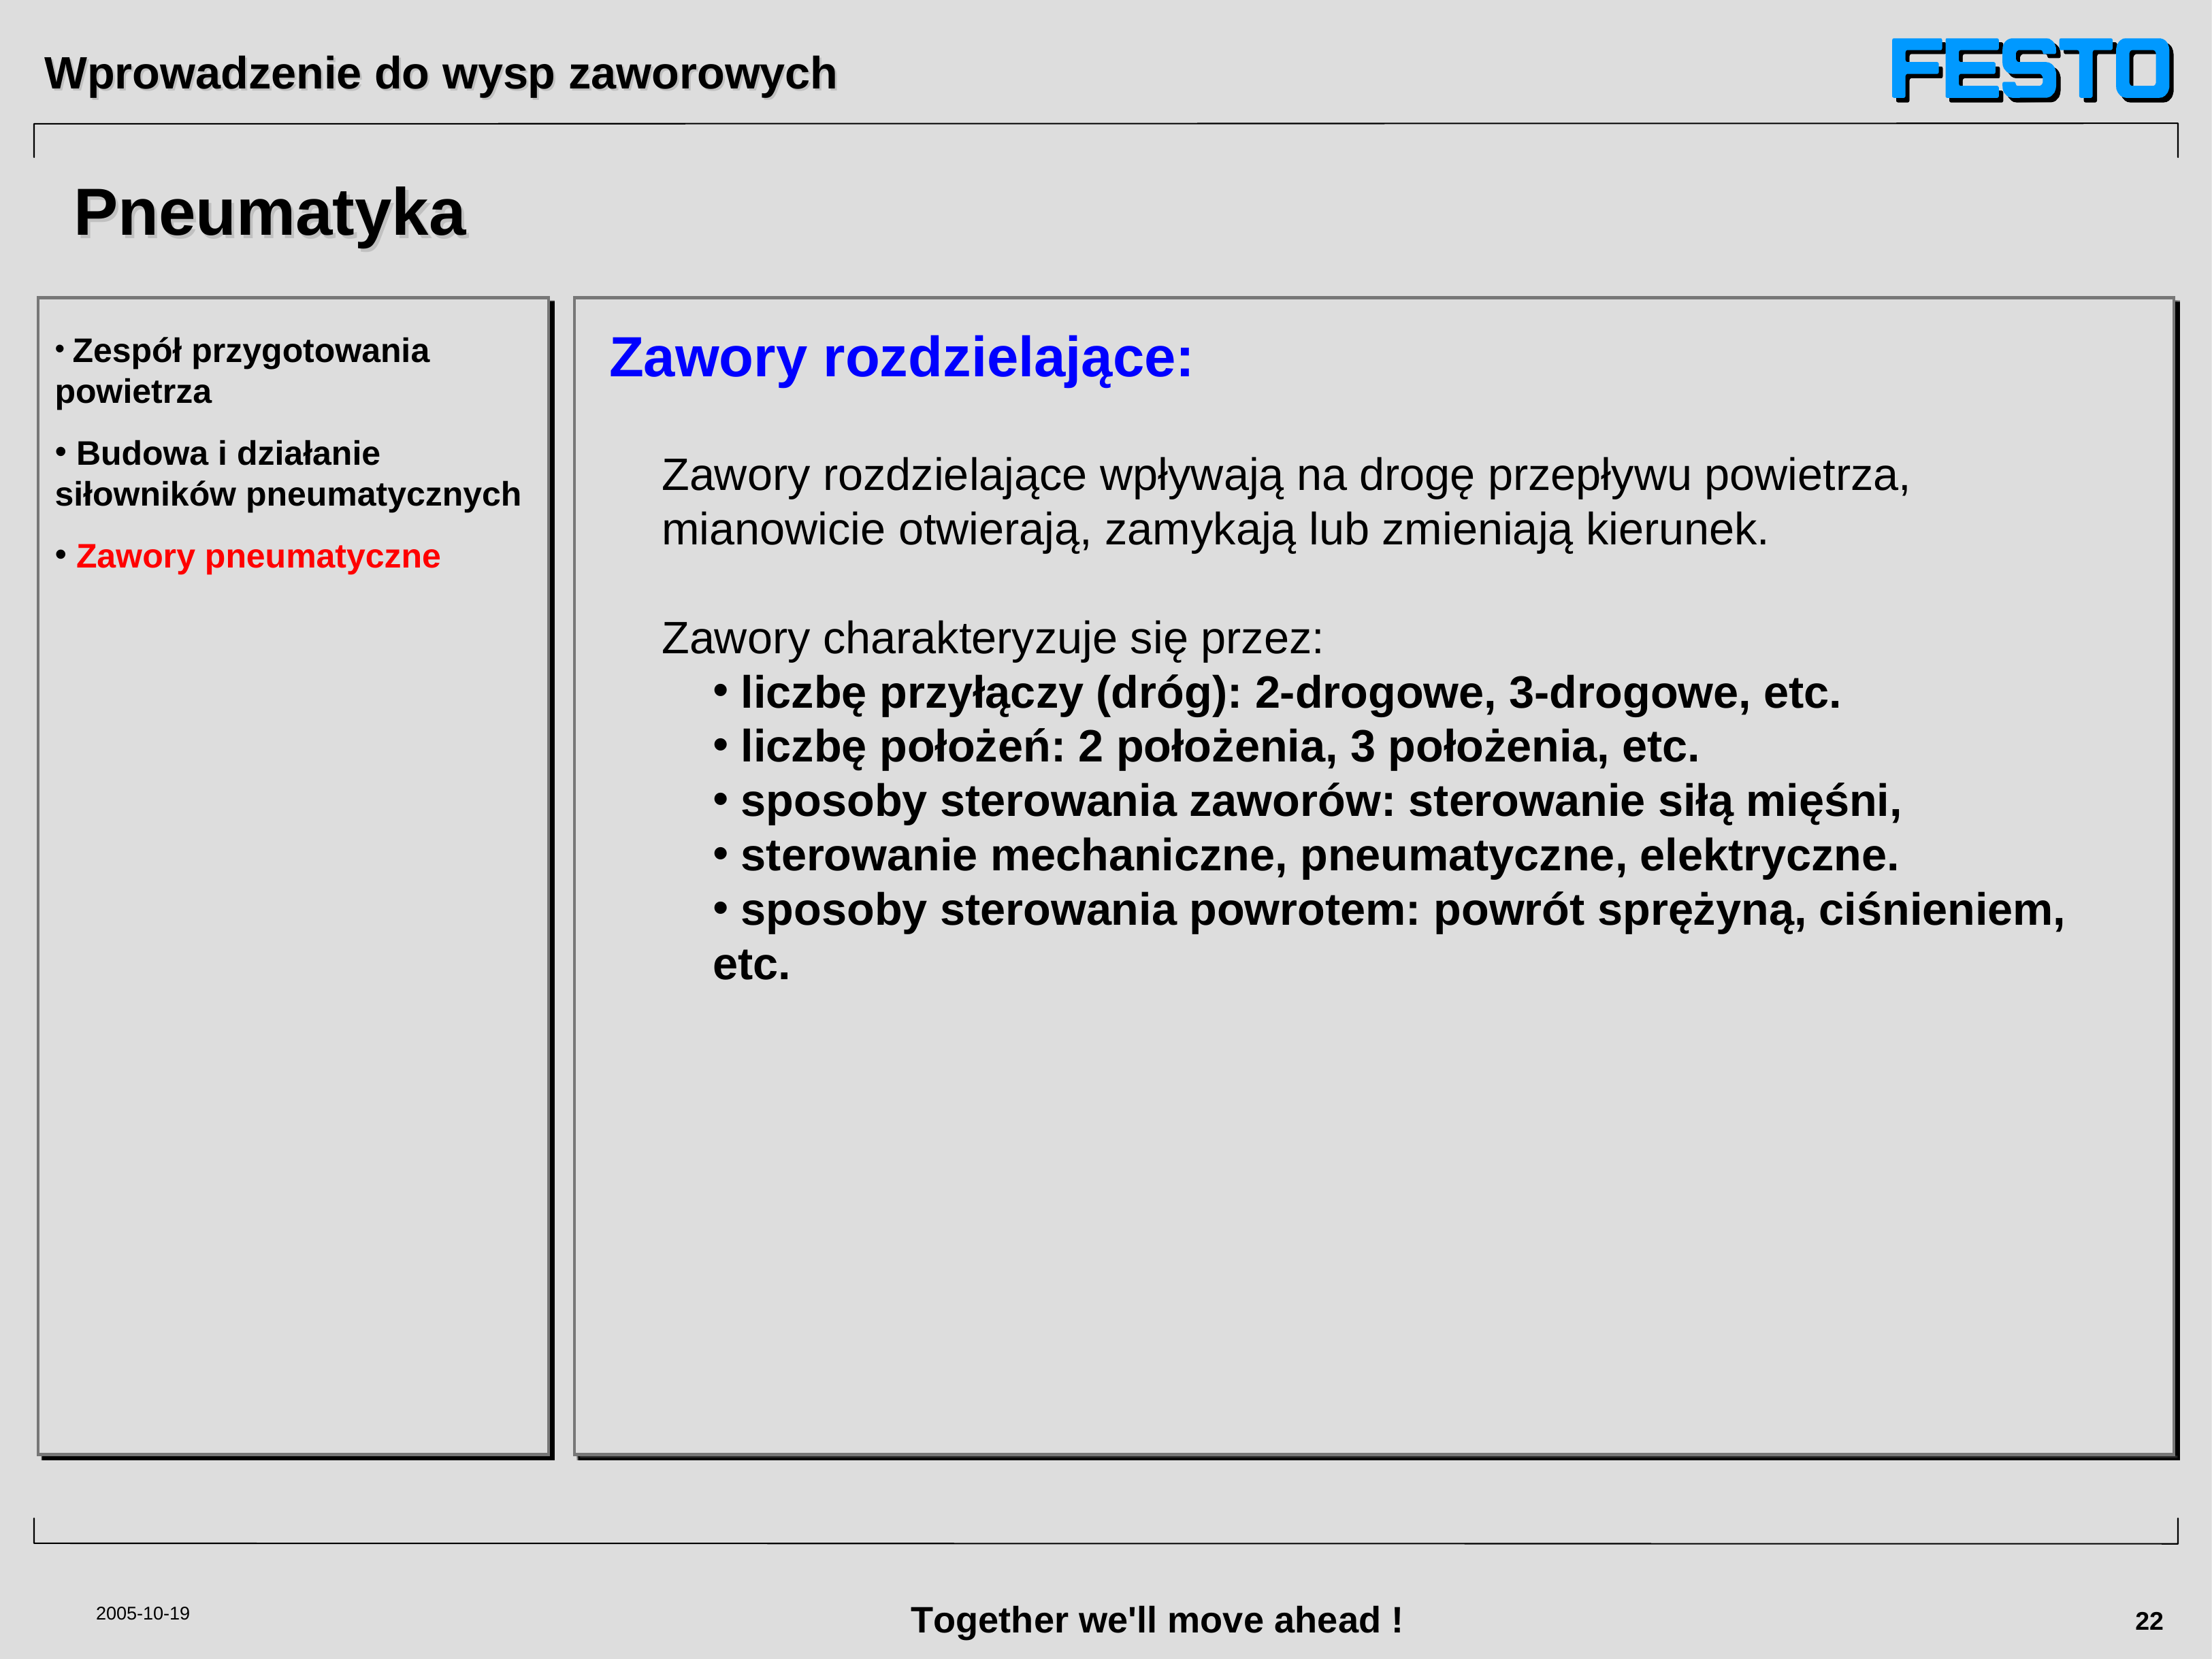

# Pneumatyka
Zawory rozdzielające:
 Zespół przygotowania powietrza
 Budowa i działanie siłowników pneumatycznych
 Zawory pneumatyczne
Zawory rozdzielające wpływają na drogę przepływu powietrza, mianowicie otwierają, zamykają lub zmieniają kierunek.
Zawory charakteryzuje się przez:
 liczbę przyłączy (dróg): 2-drogowe, 3-drogowe, etc.
 liczbę położeń: 2 położenia, 3 położenia, etc.
 sposoby sterowania zaworów: sterowanie siłą mięśni,
 sterowanie mechaniczne, pneumatyczne, elektryczne.
 sposoby sterowania powrotem: powrót sprężyną, ciśnieniem, etc.
2005-10-19
Together we'll move ahead !